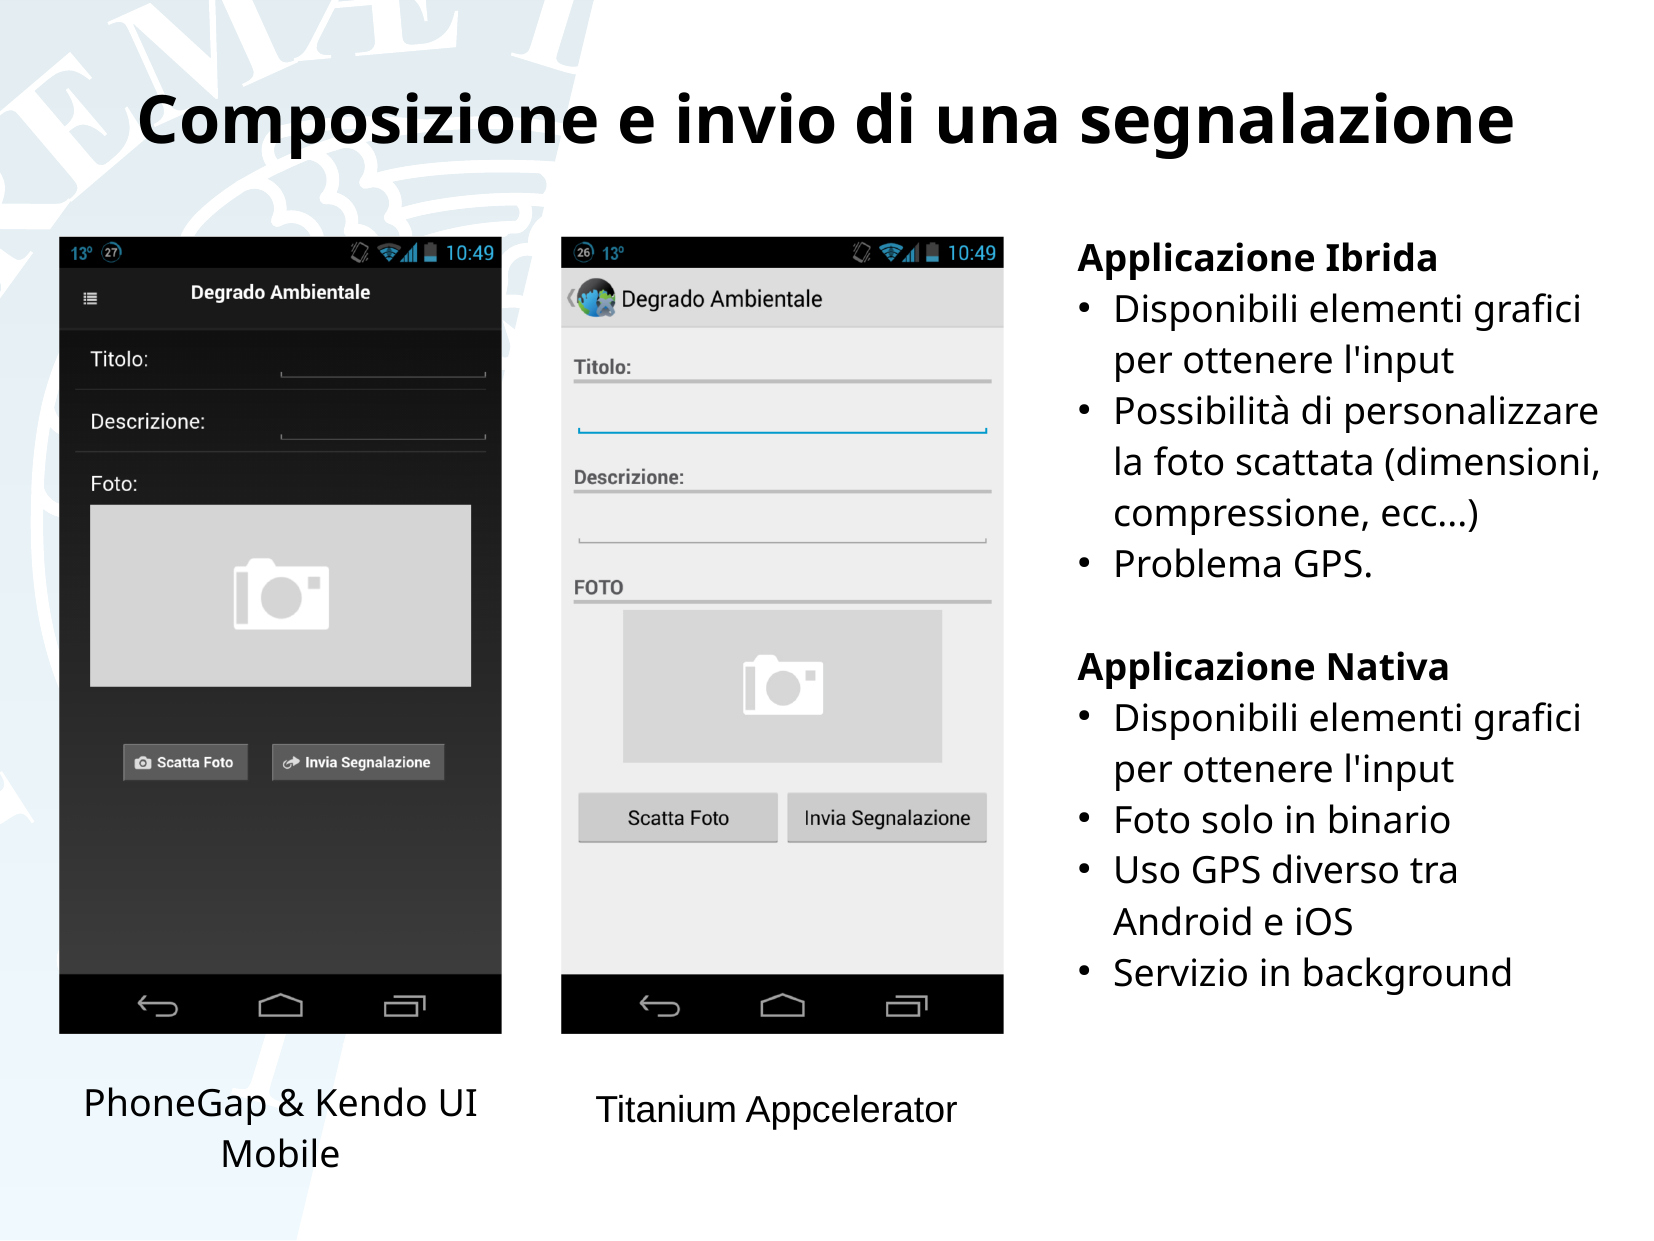

# Composizione e invio di una segnalazione
Applicazione Ibrida
Disponibili elementi grafici per ottenere l'input
Possibilità di personalizzare la foto scattata (dimensioni, compressione, ecc...)
Problema GPS.
Applicazione Nativa
Disponibili elementi grafici per ottenere l'input
Foto solo in binario
Uso GPS diverso tra Android e iOS
Servizio in background
PhoneGap & Kendo UI Mobile
Titanium Appcelerator